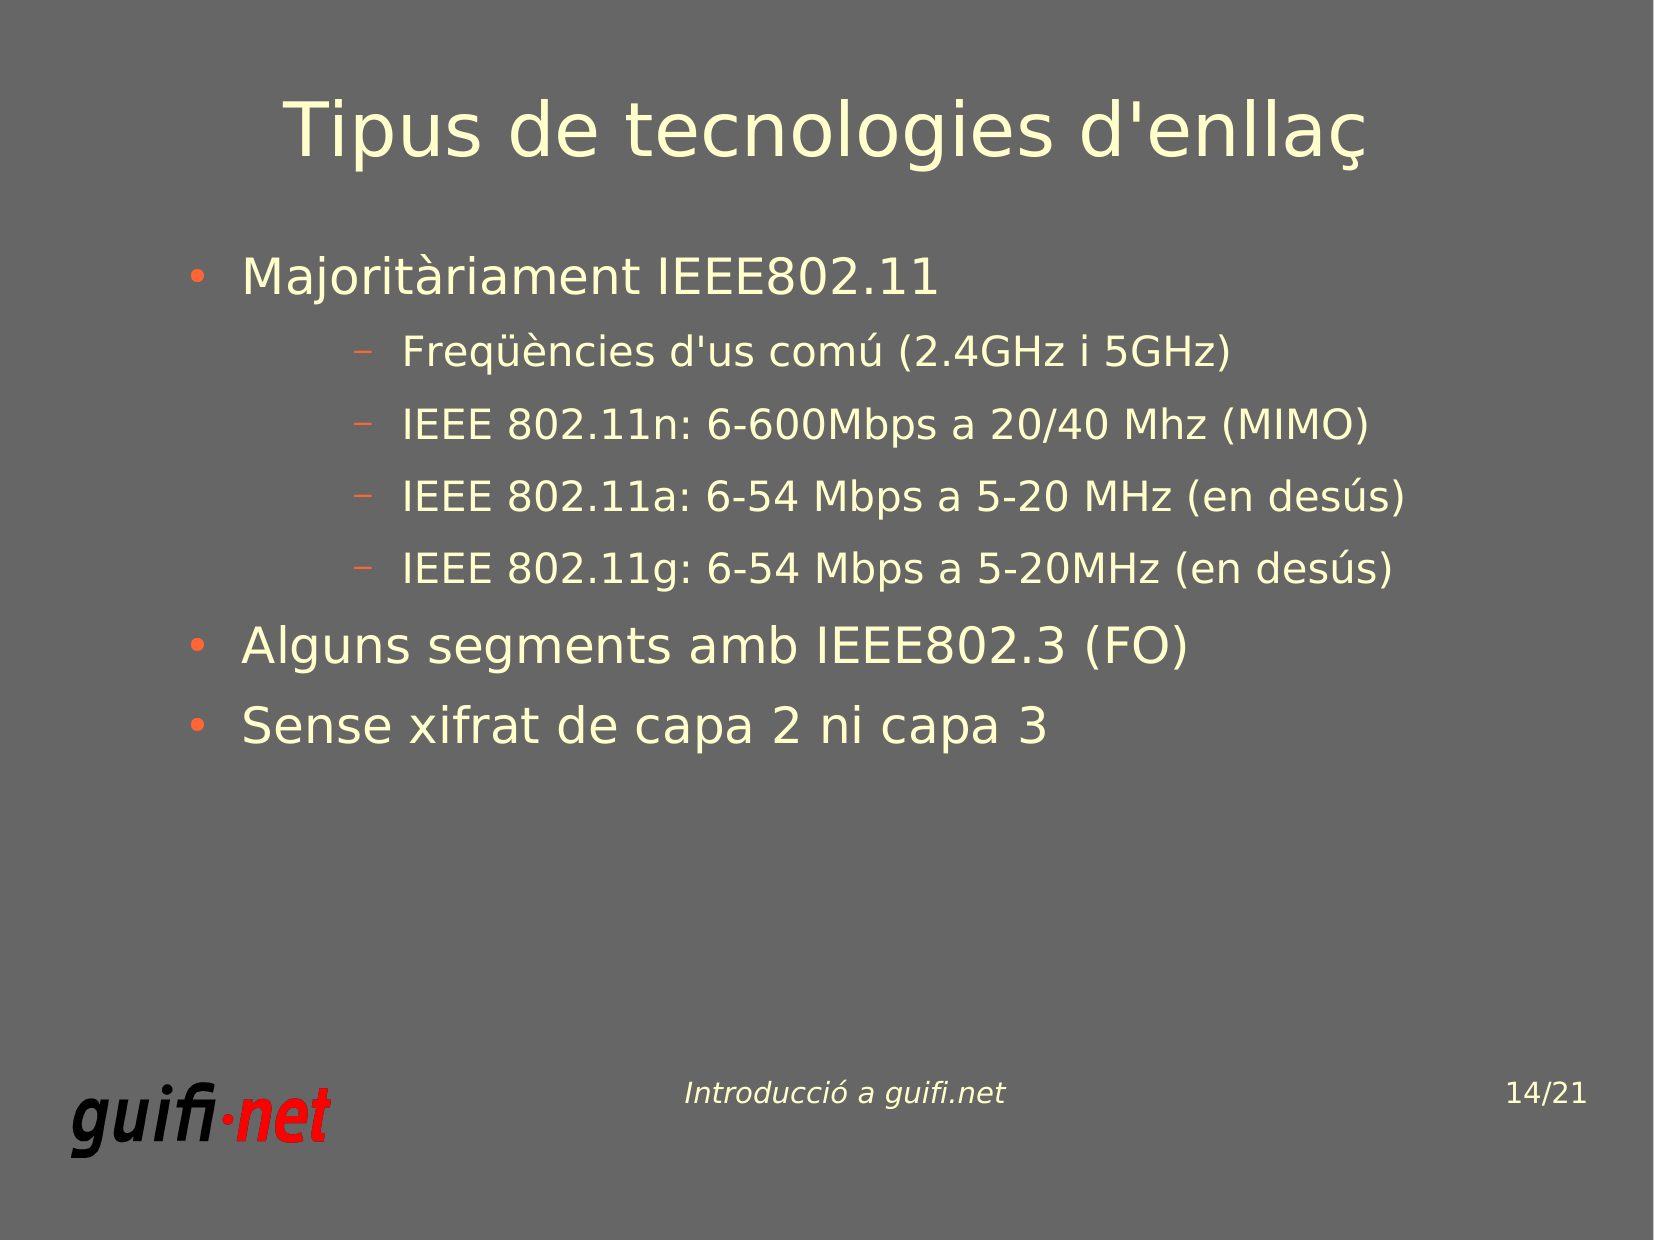

# Tipus de tecnologies d'enllaç
Majoritàriament IEEE802.11
Freqüències d'us comú (2.4GHz i 5GHz)
IEEE 802.11n: 6-600Mbps a 20/40 Mhz (MIMO)
IEEE 802.11a: 6-54 Mbps a 5-20 MHz (en desús)
IEEE 802.11g: 6-54 Mbps a 5-20MHz (en desús)
Alguns segments amb IEEE802.3 (FO)
Sense xifrat de capa 2 ni capa 3
14